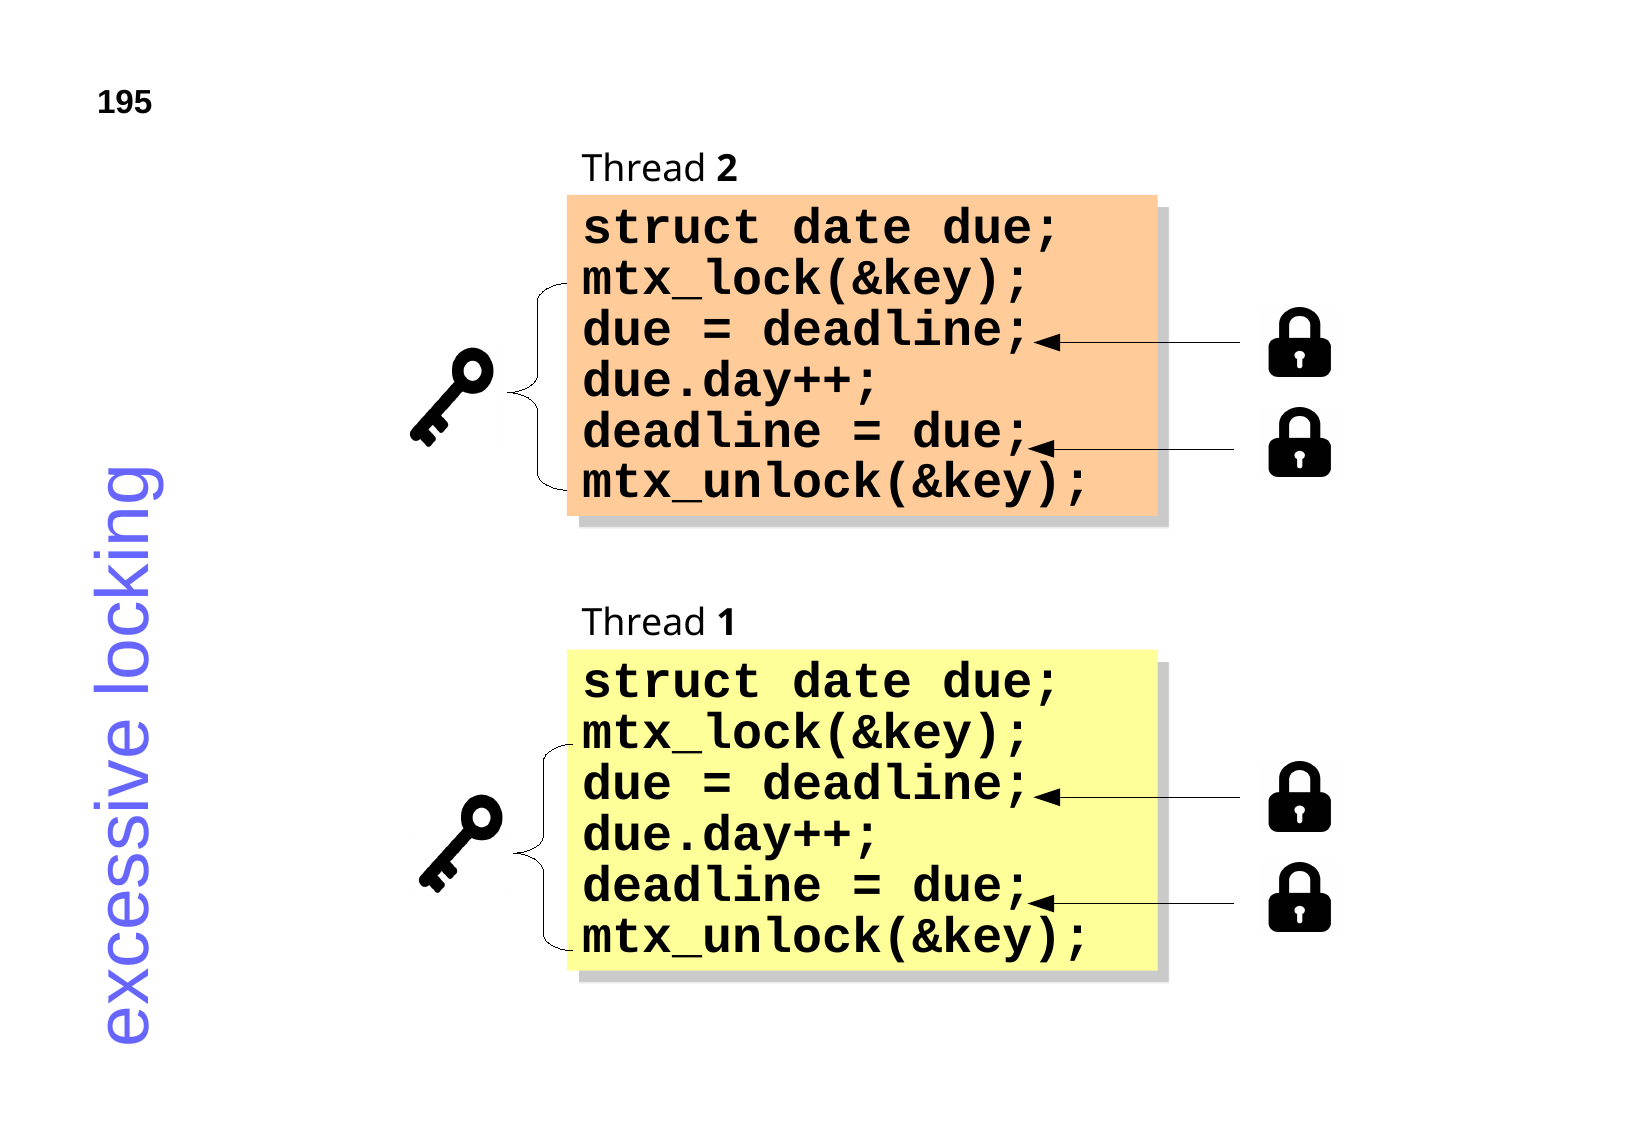

195
Thread 2
struct date due;
mtx_lock(&key);
due = deadline;
due.day++;
deadline = due; mtx_unlock(&key);
# excessive locking
Thread 1
struct date due;
mtx_lock(&key);
due = deadline;
due.day++;
deadline = due; mtx_unlock(&key);